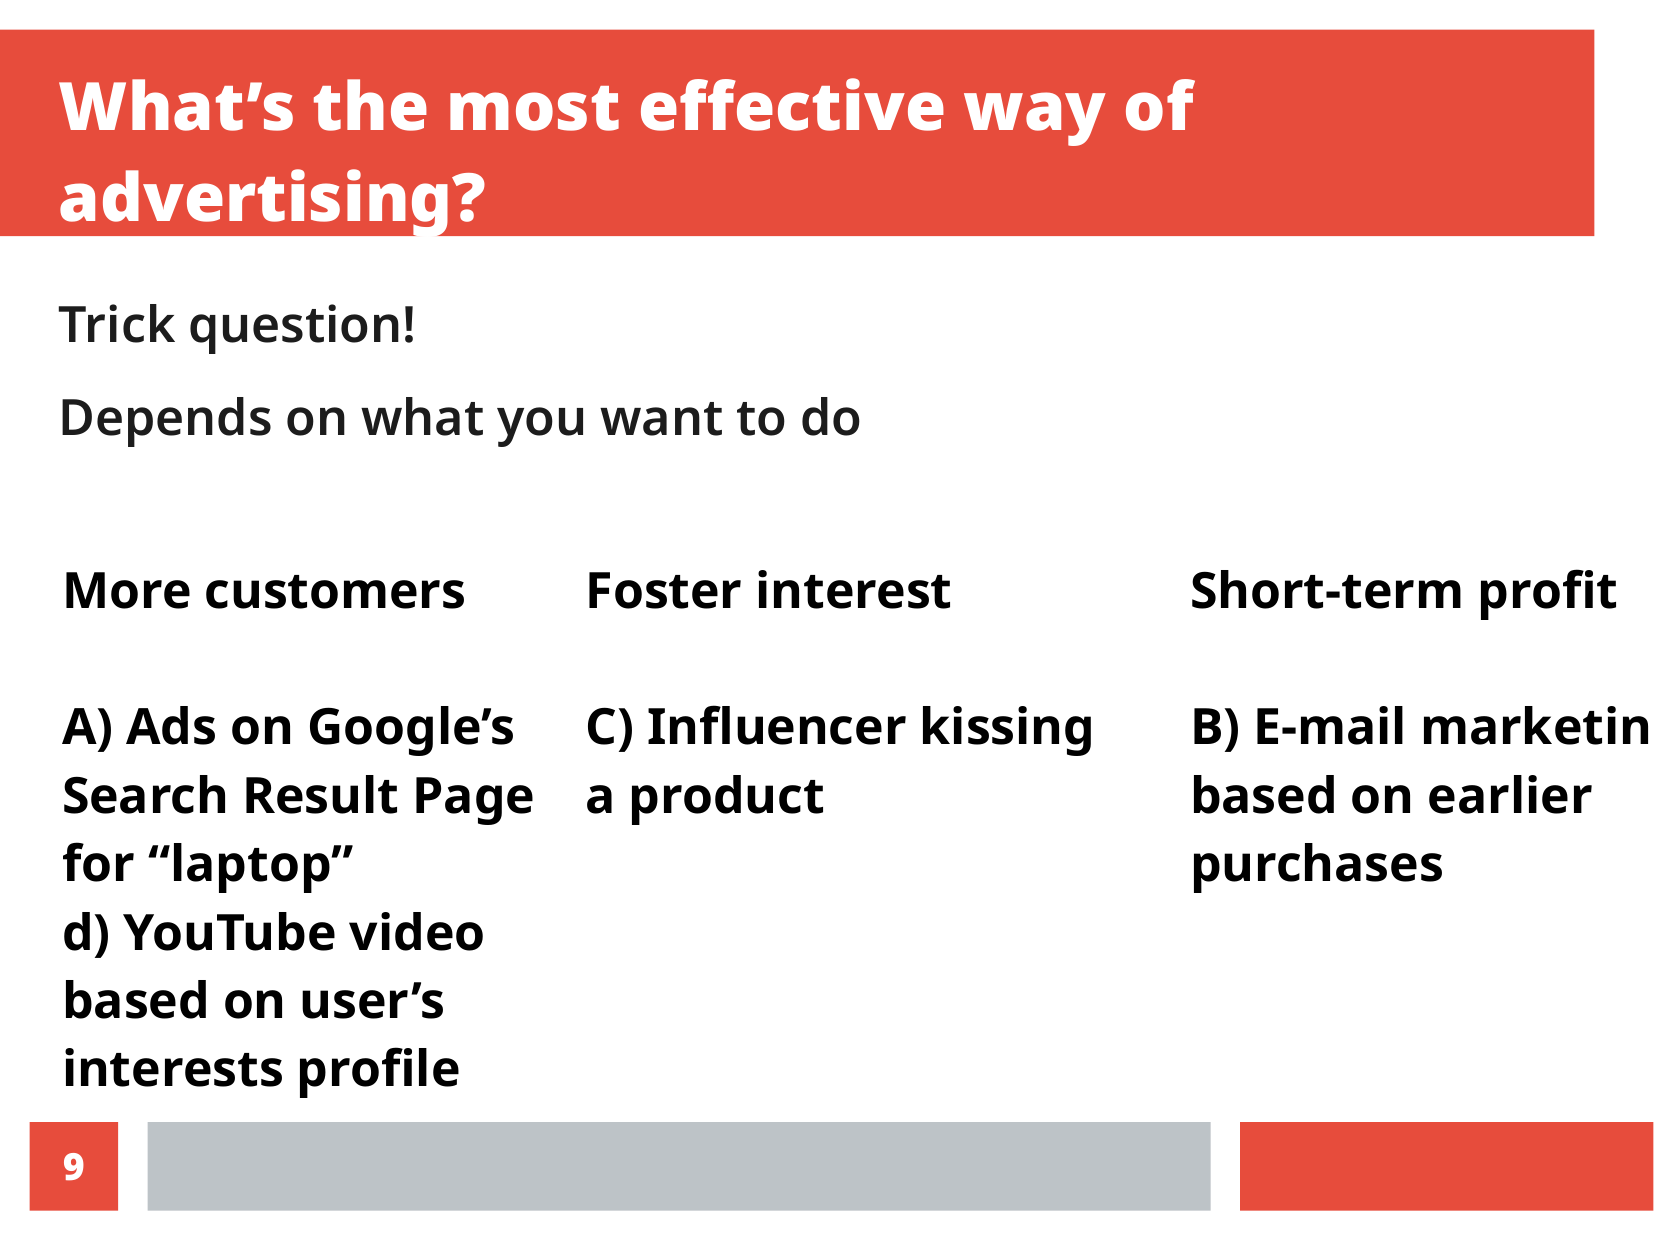

# What’s the most effective way of advertising?
Trick question!
Depends on what you want to do
More customers
A) Ads on Google’s Search Result Page for “laptop”
d) YouTube video based on user’s interests profile
Foster interest
C) Influencer kissing a product
Short-term profit
B) E-mail marketing based on earlier purchases
9
c) Influencer kissing a product